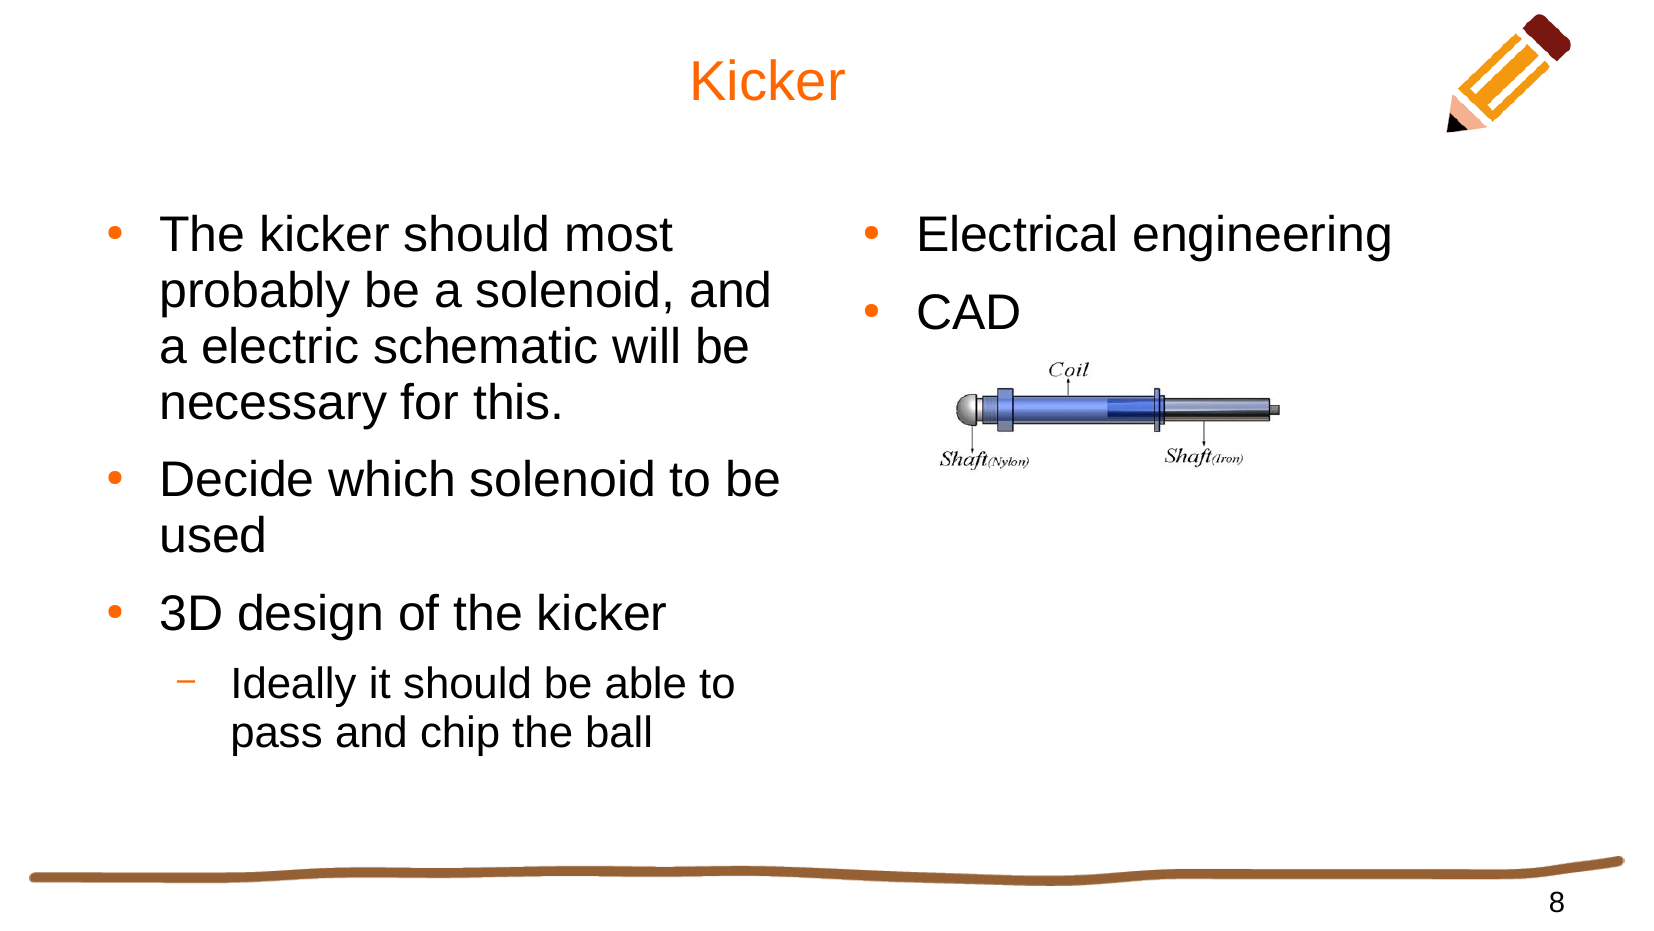

# Kicker
The kicker should most probably be a solenoid, and a electric schematic will be necessary for this.
Decide which solenoid to be used
3D design of the kicker
Ideally it should be able to pass and chip the ball
Electrical engineering
CAD
8